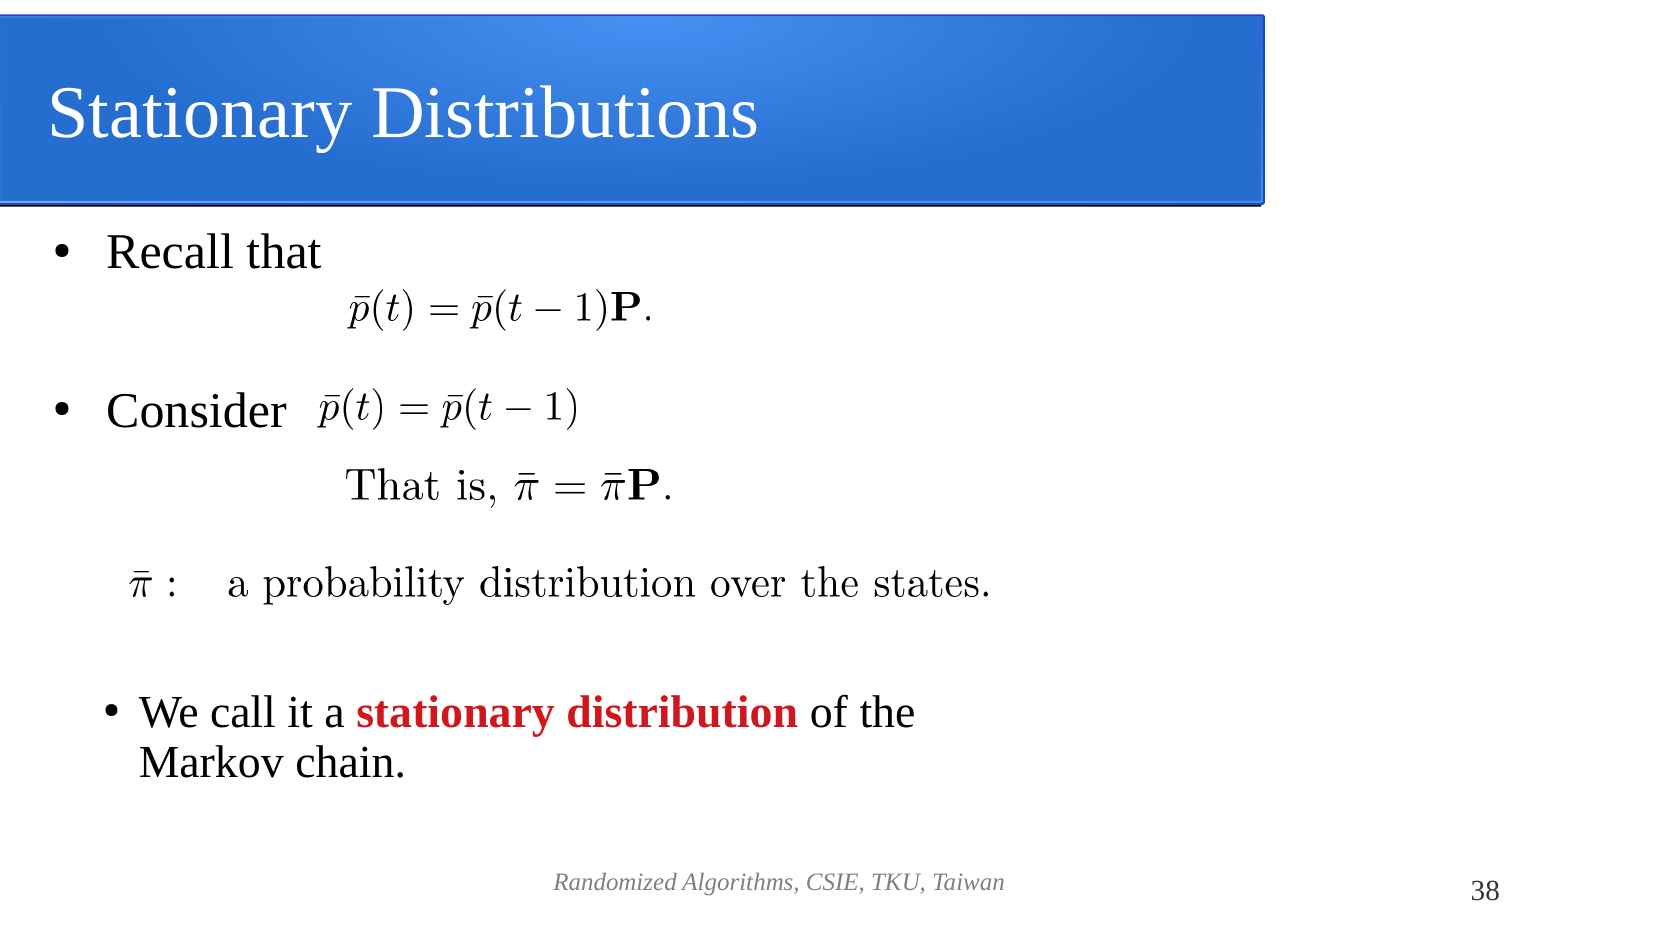

# Stationary Distributions
Recall that
Consider
We call it a stationary distribution of the Markov chain.
Randomized Algorithms, CSIE, TKU, Taiwan
38